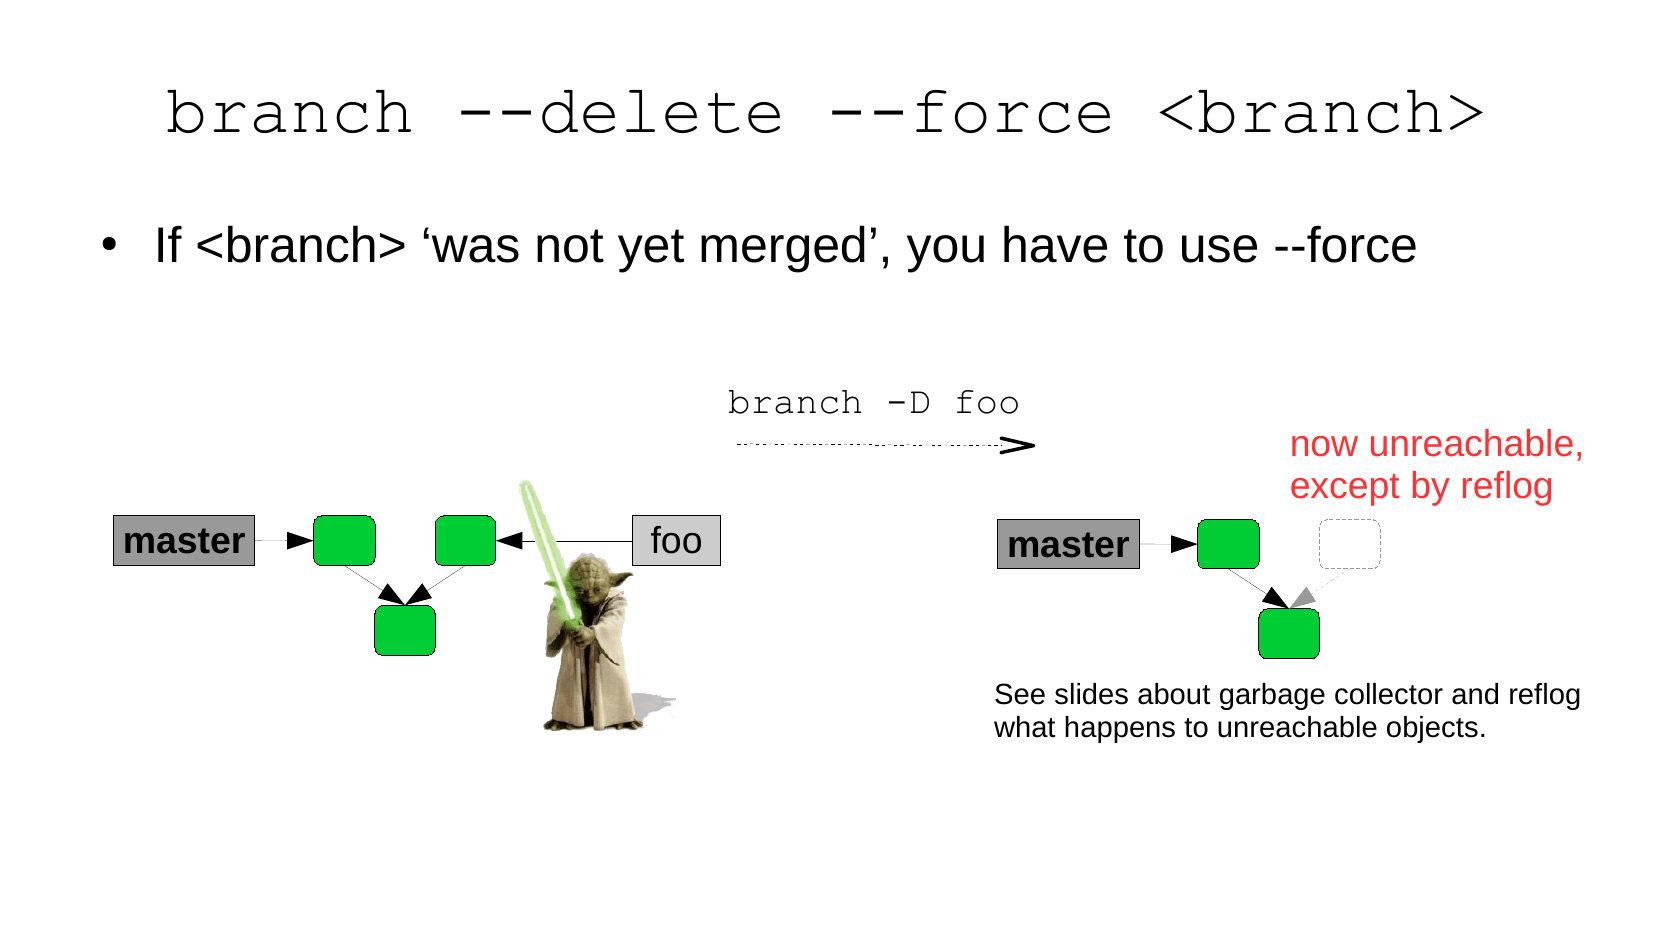

# branch --delete --force <branch>
If <branch> ‘was not yet merged’, you have to use --force
branch -D foo
now unreachable,
except by reflog
master
foo
master
See slides about garbage collector and reflog what happens to unreachable objects.